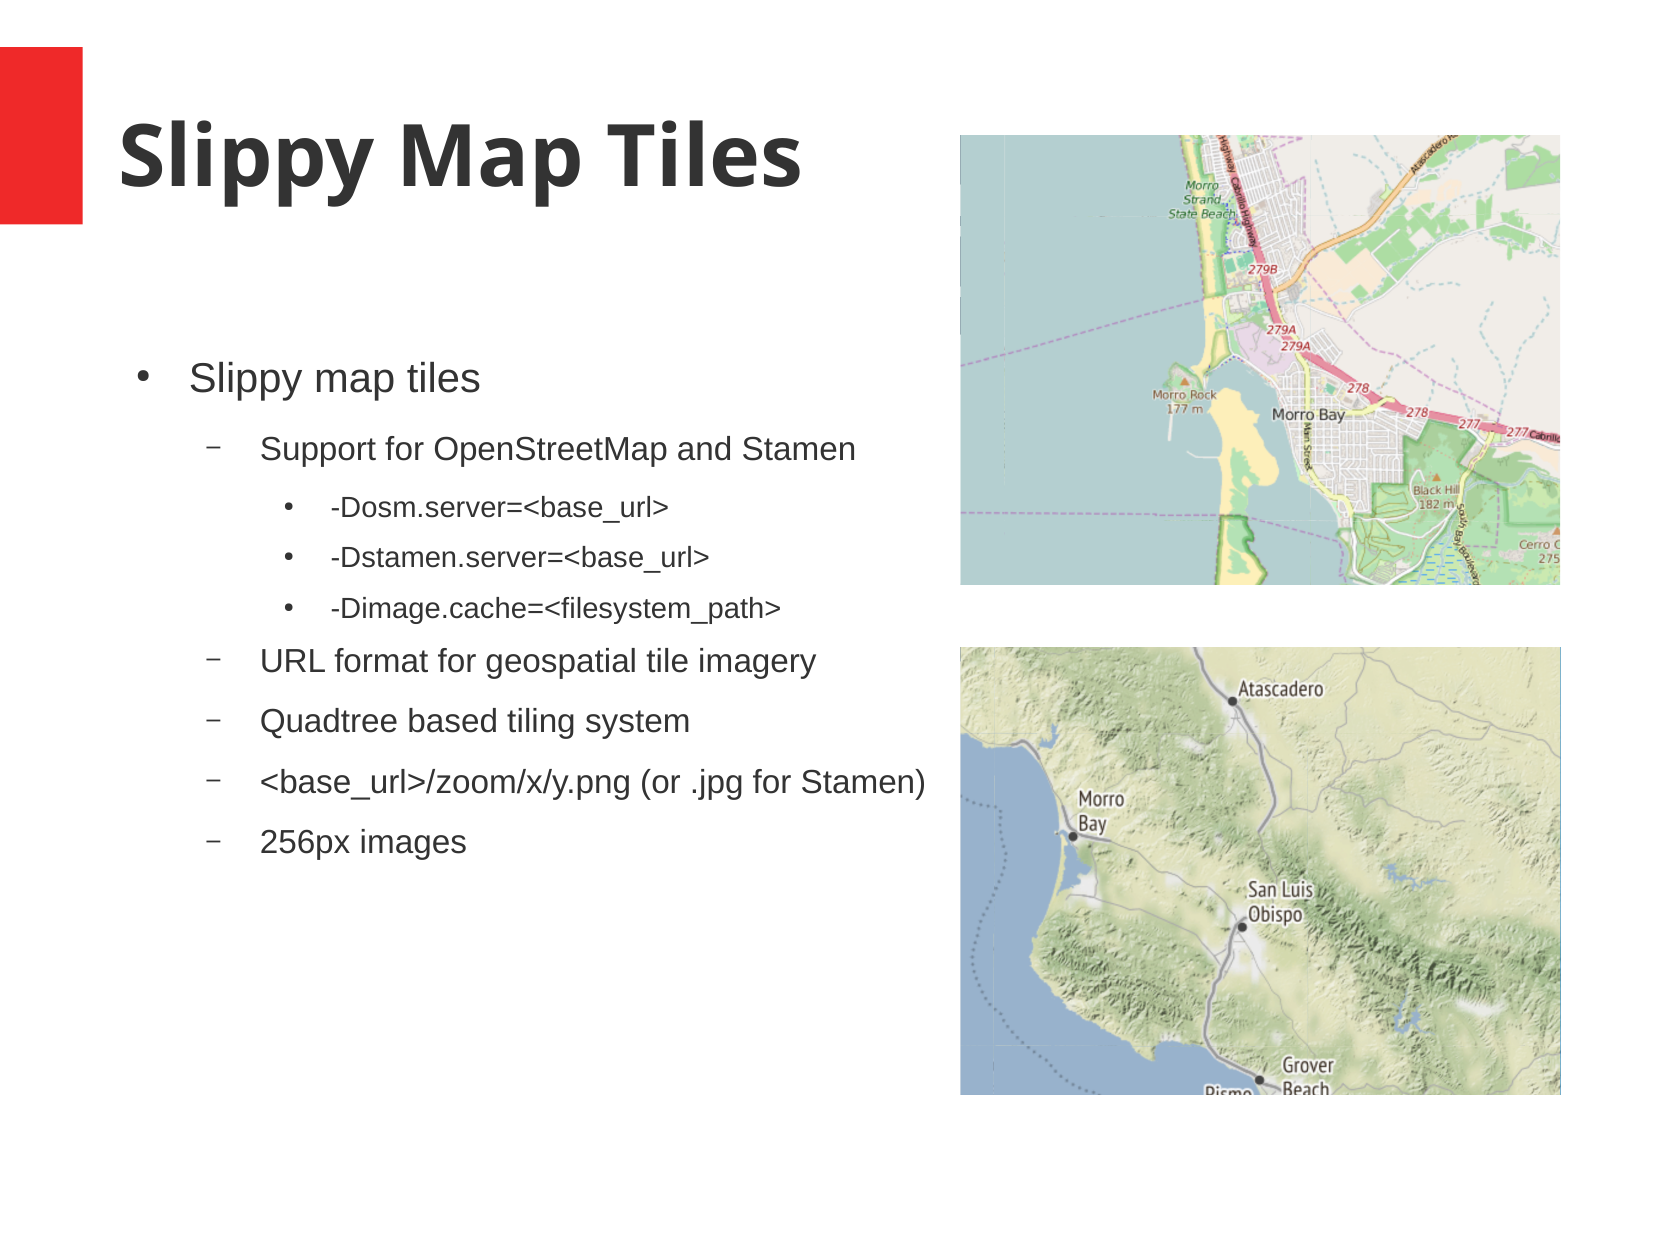

# Slippy Map Tiles
Slippy map tiles
Support for OpenStreetMap and Stamen
-Dosm.server=<base_url>
-Dstamen.server=<base_url>
-Dimage.cache=<filesystem_path>
URL format for geospatial tile imagery
Quadtree based tiling system
<base_url>/zoom/x/y.png (or .jpg for Stamen)
256px images